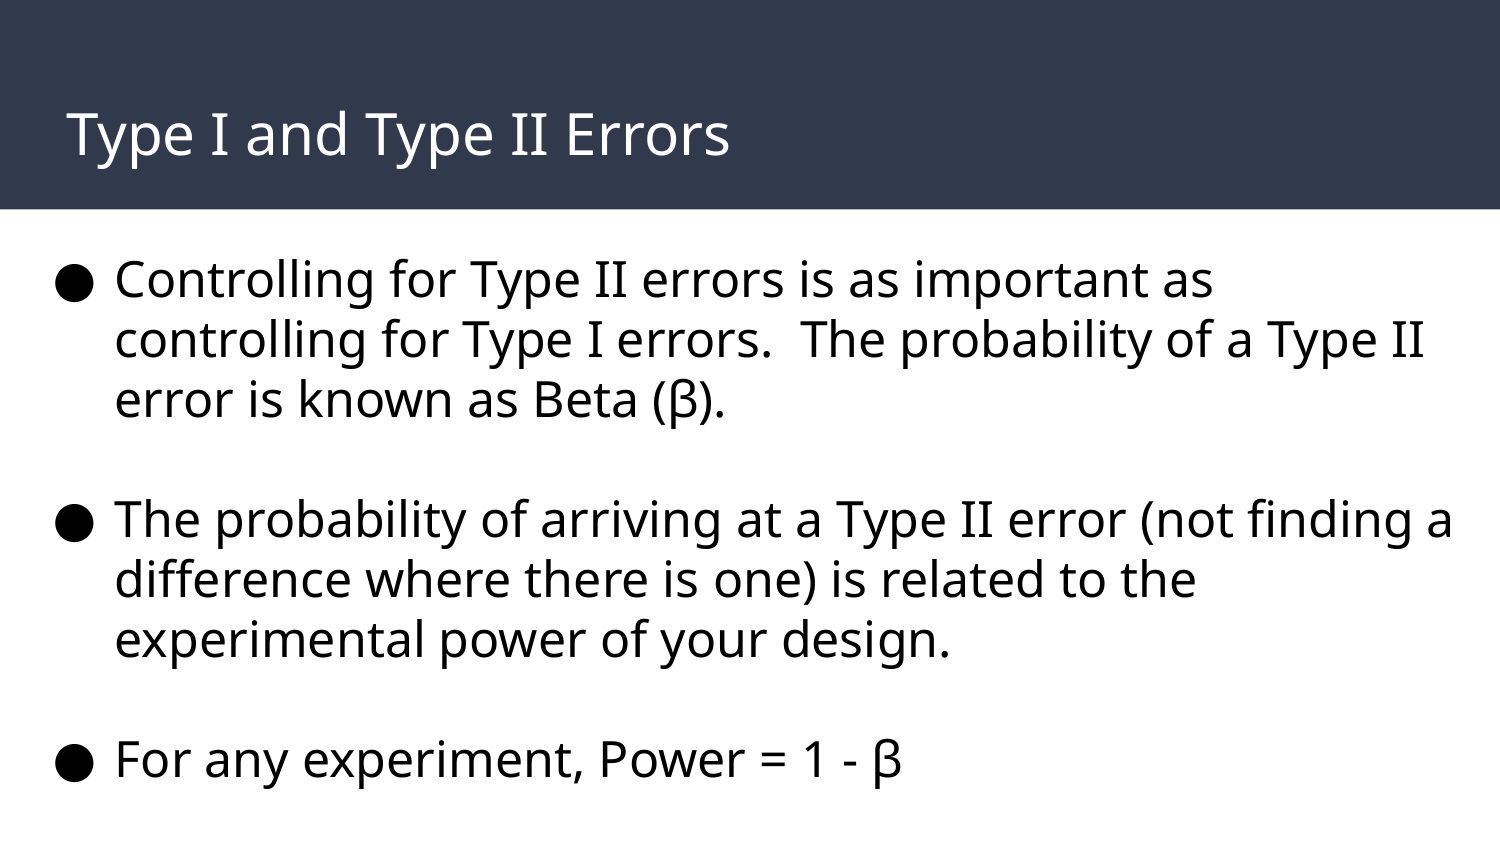

# Type I and Type II Errors
Controlling for Type II errors is as important as controlling for Type I errors. The probability of a Type II error is known as Beta (β).
The probability of arriving at a Type II error (not finding a difference where there is one) is related to the experimental power of your design.
For any experiment, Power = 1 - β